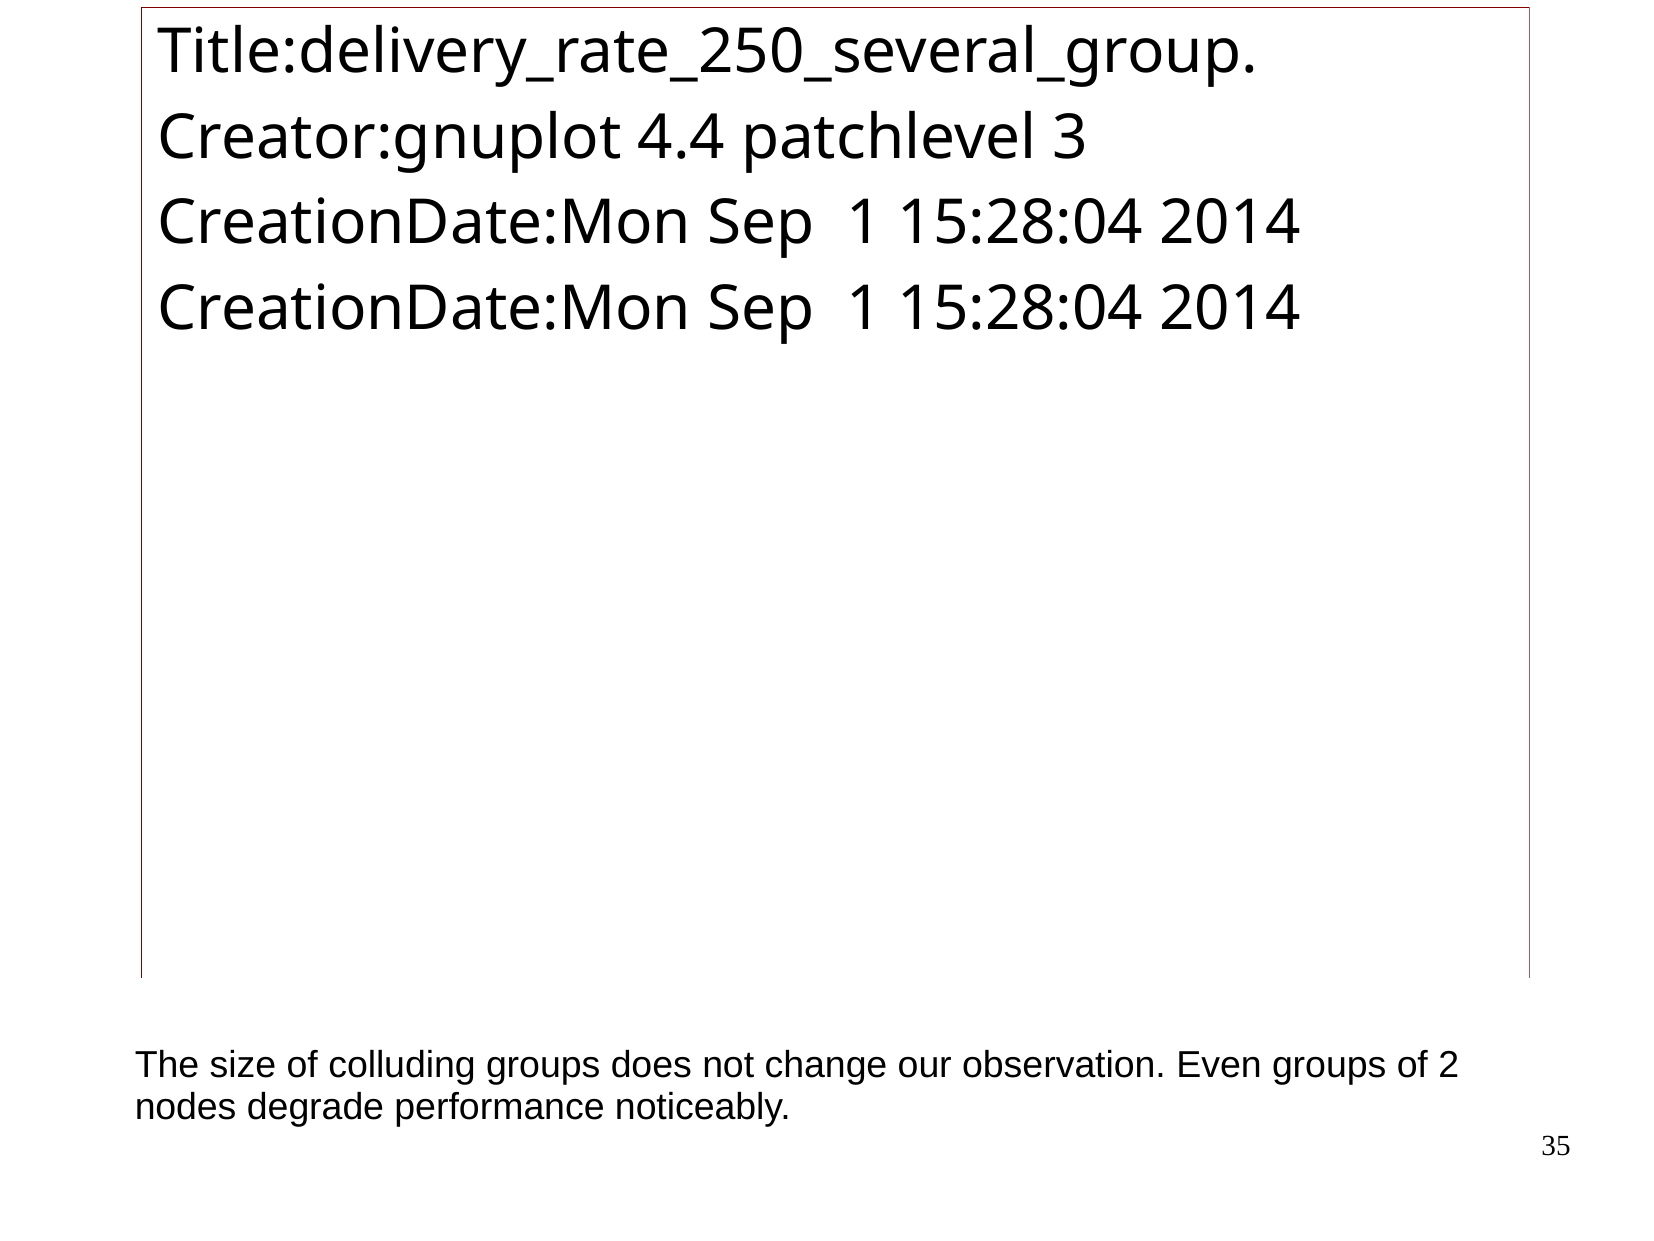

The size of colluding groups does not change our observation. Even groups of 2 nodes degrade performance noticeably.
35